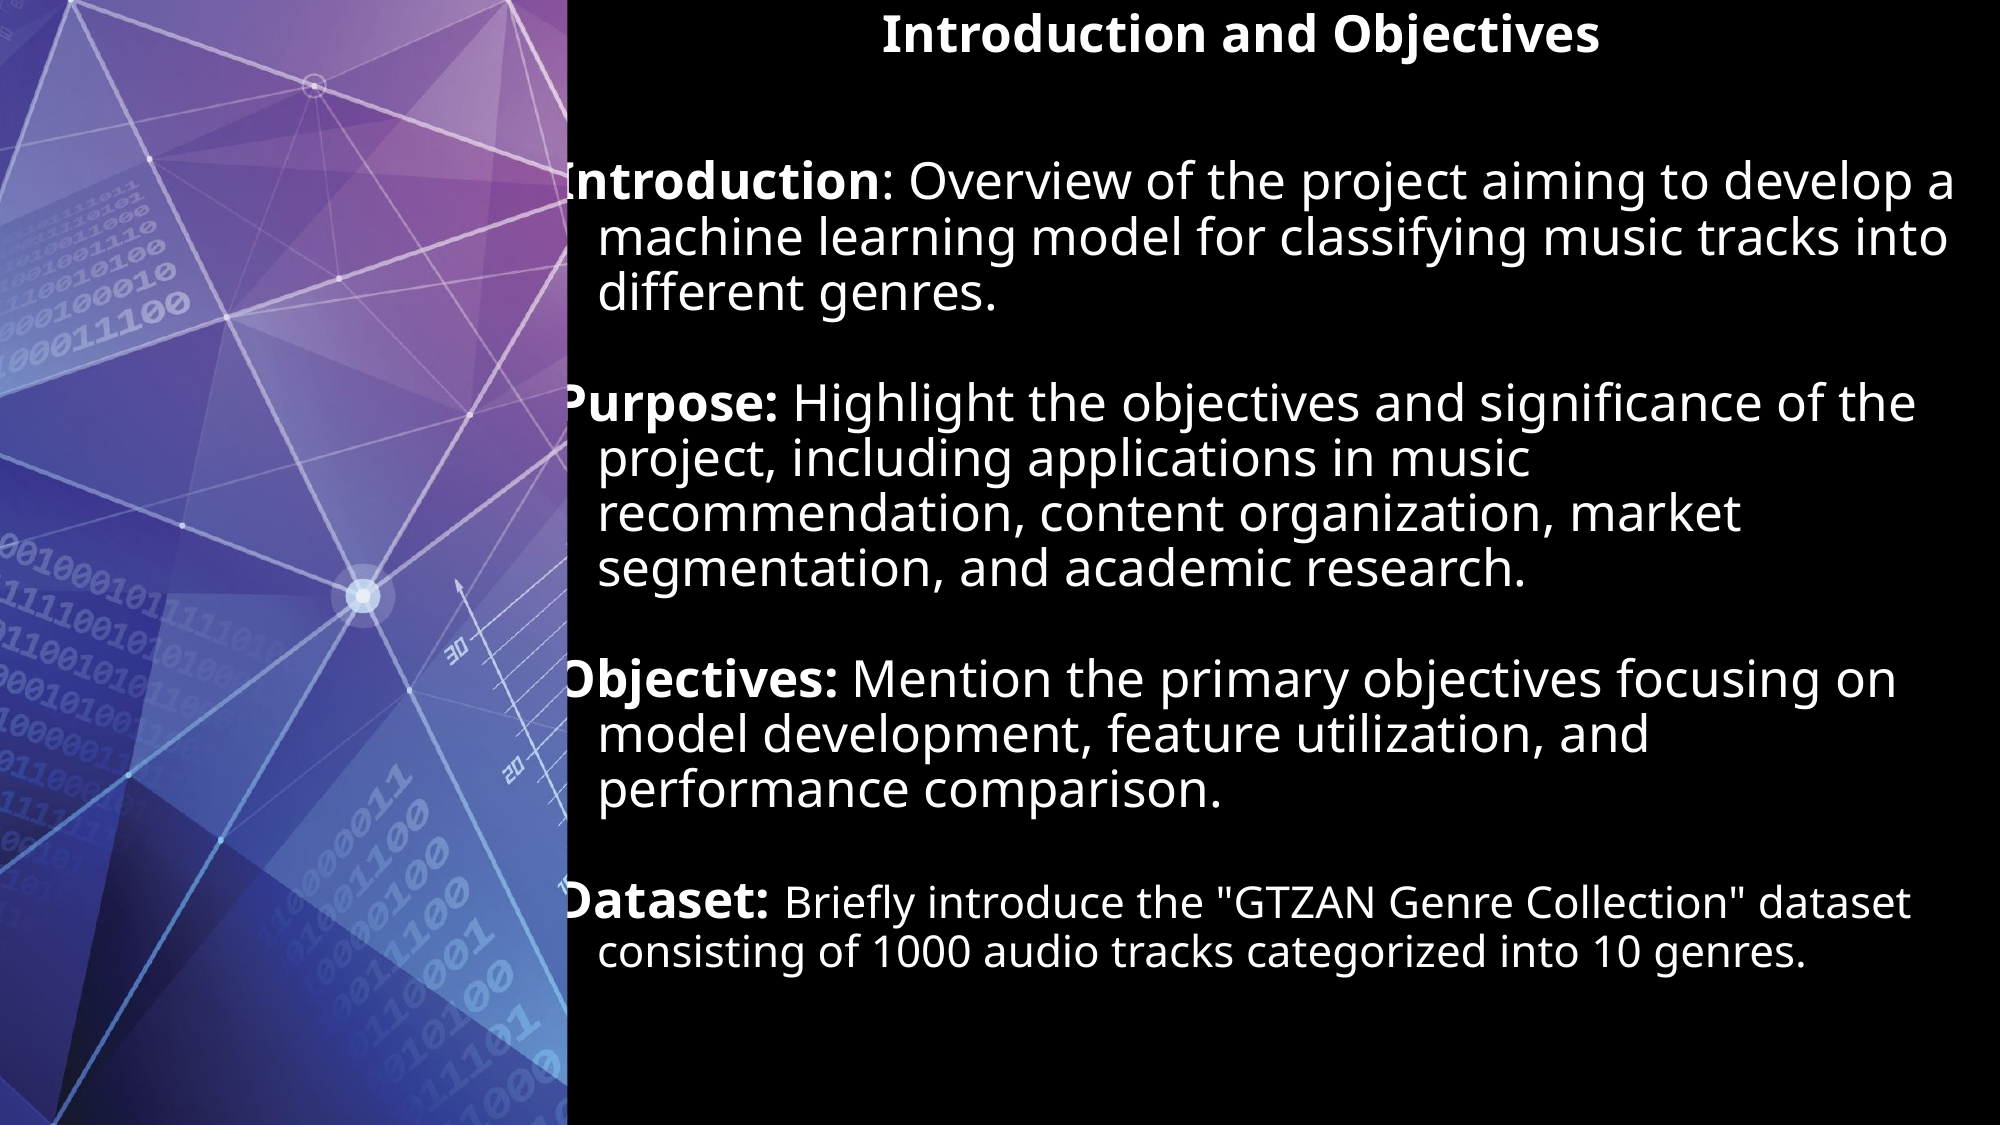

# Introduction and Objectives
Introduction: Overview of the project aiming to develop a machine learning model for classifying music tracks into different genres.
Purpose: Highlight the objectives and significance of the project, including applications in music recommendation, content organization, market segmentation, and academic research.
Objectives: Mention the primary objectives focusing on model development, feature utilization, and performance comparison.
Dataset: Briefly introduce the "GTZAN Genre Collection" dataset consisting of 1000 audio tracks categorized into 10 genres.